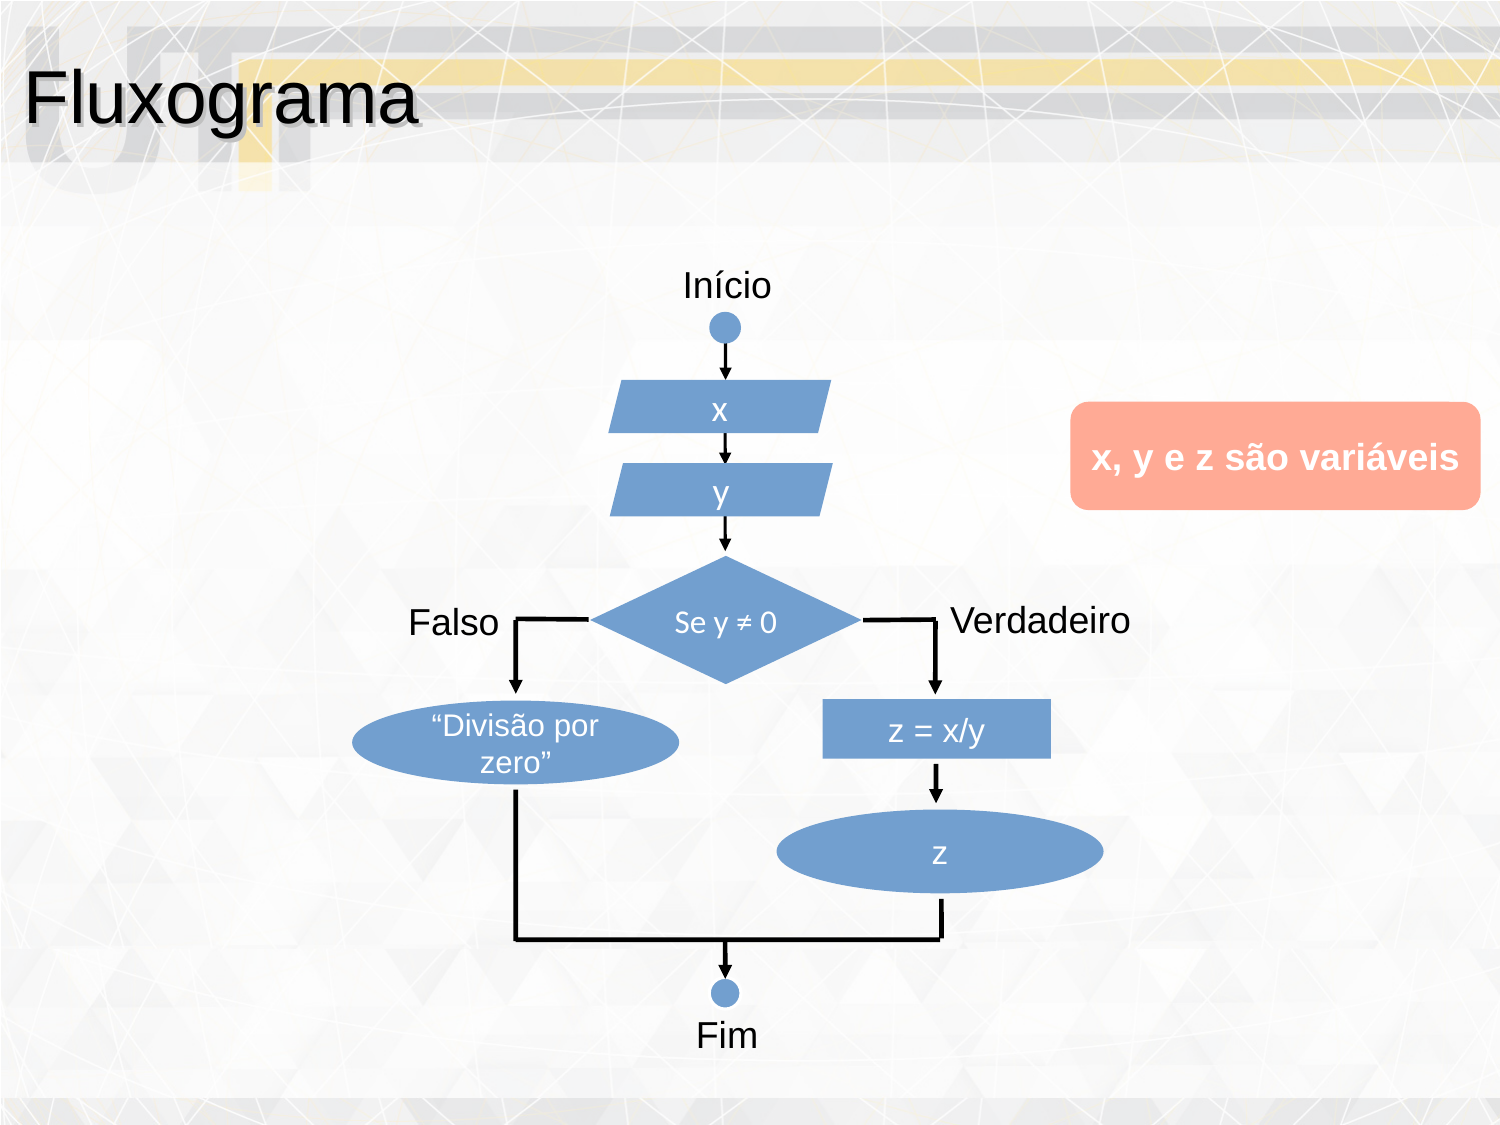

# Fluxograma
Início
x
x, y e z são variáveis
y
Se y ≠ 0
Verdadeiro
Falso
z = x/y
“Divisão por zero”
z
Fim